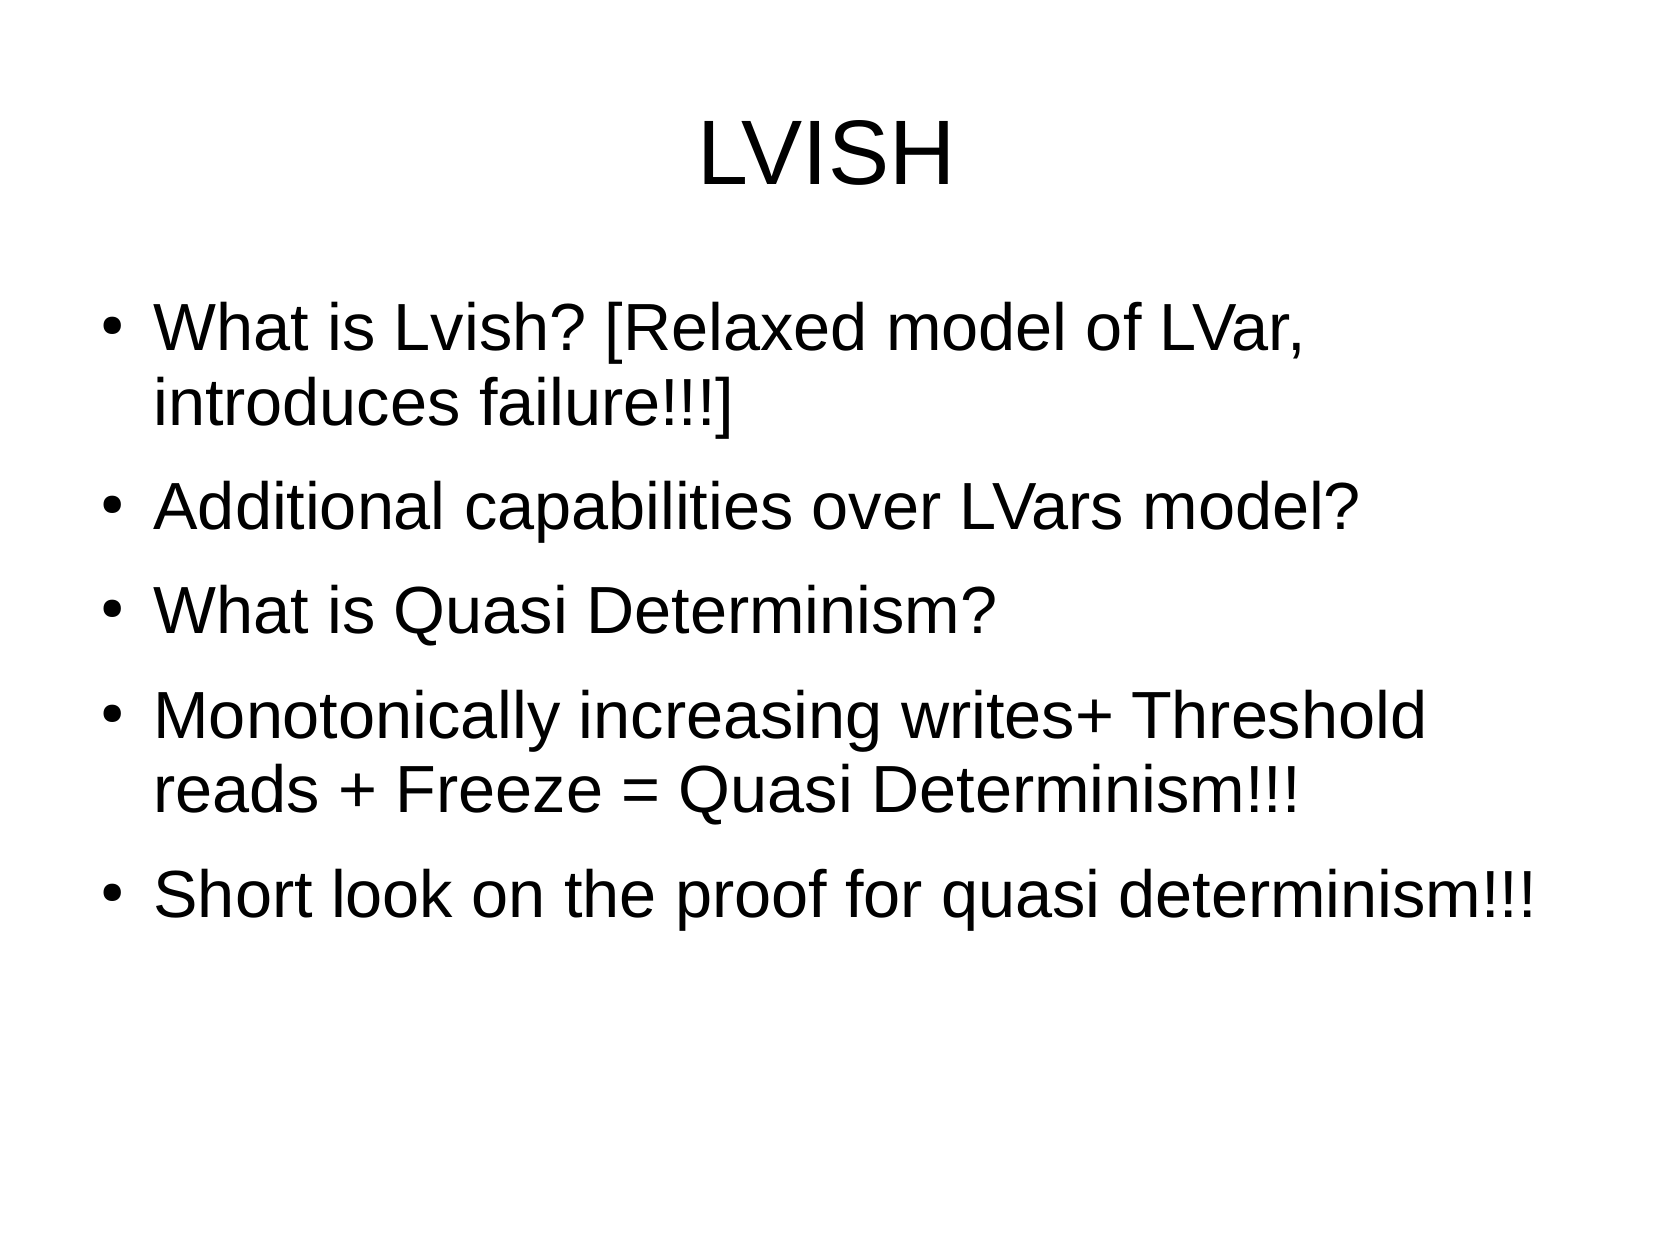

# LVISH
What is Lvish? [Relaxed model of LVar, introduces failure!!!]
Additional capabilities over LVars model?
What is Quasi Determinism?
Monotonically increasing writes+ Threshold reads + Freeze = Quasi Determinism!!!
Short look on the proof for quasi determinism!!!